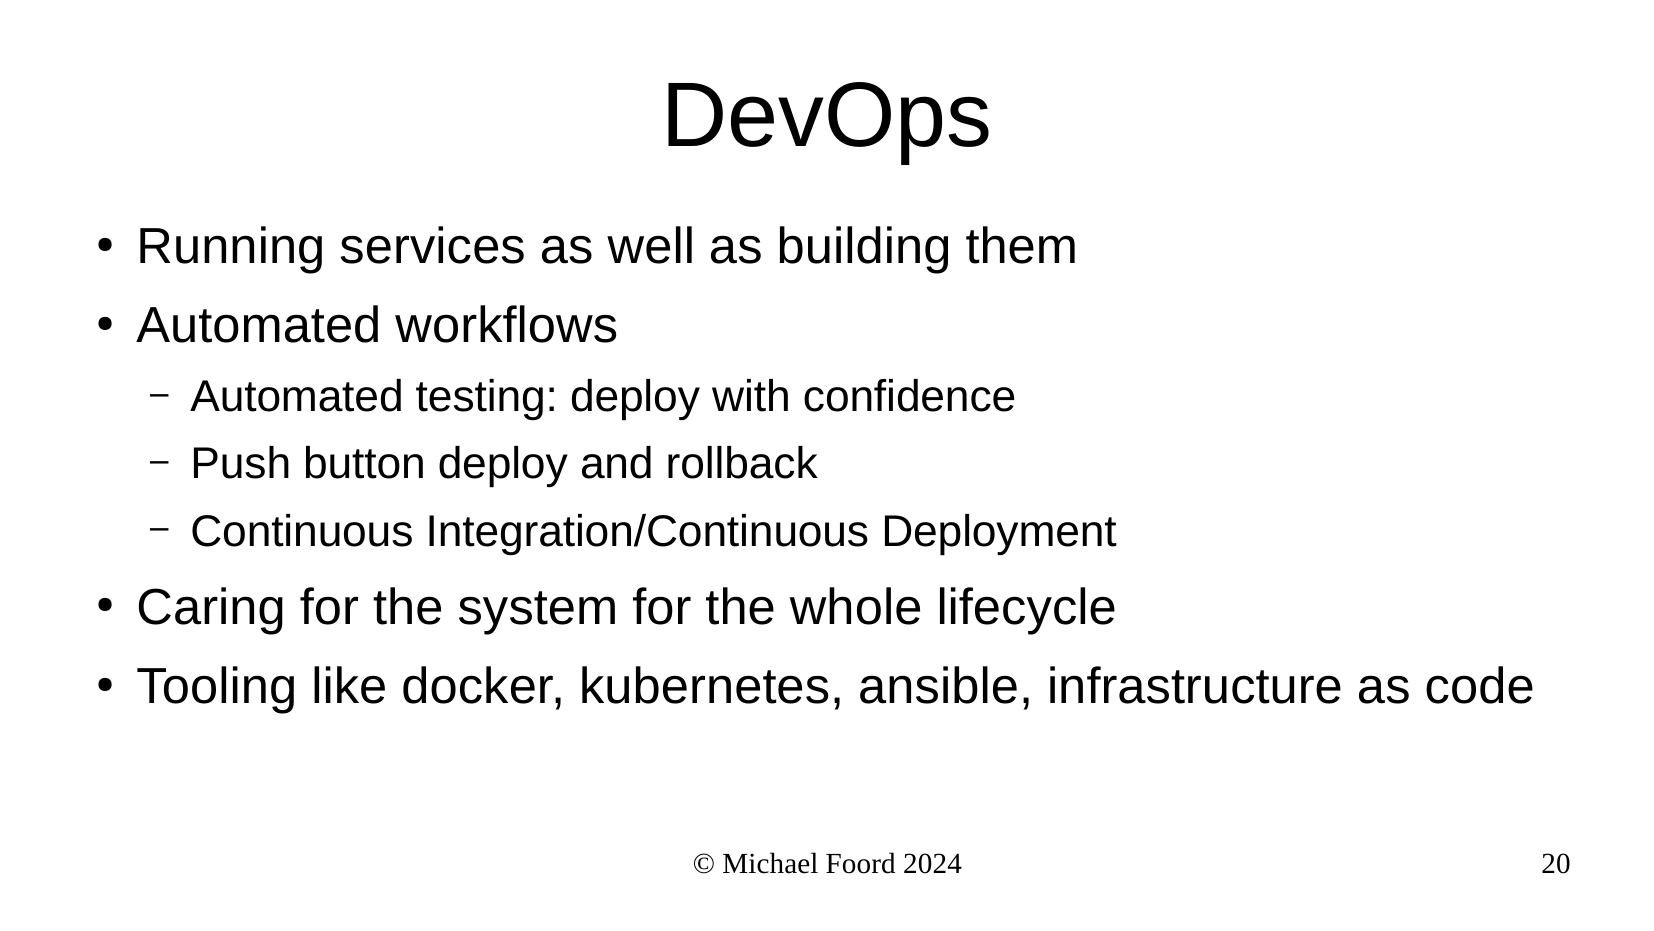

# DevOps
Running services as well as building them
Automated workflows
Automated testing: deploy with confidence
Push button deploy and rollback
Continuous Integration/Continuous Deployment
Caring for the system for the whole lifecycle
Tooling like docker, kubernetes, ansible, infrastructure as code
© Michael Foord 2024
20